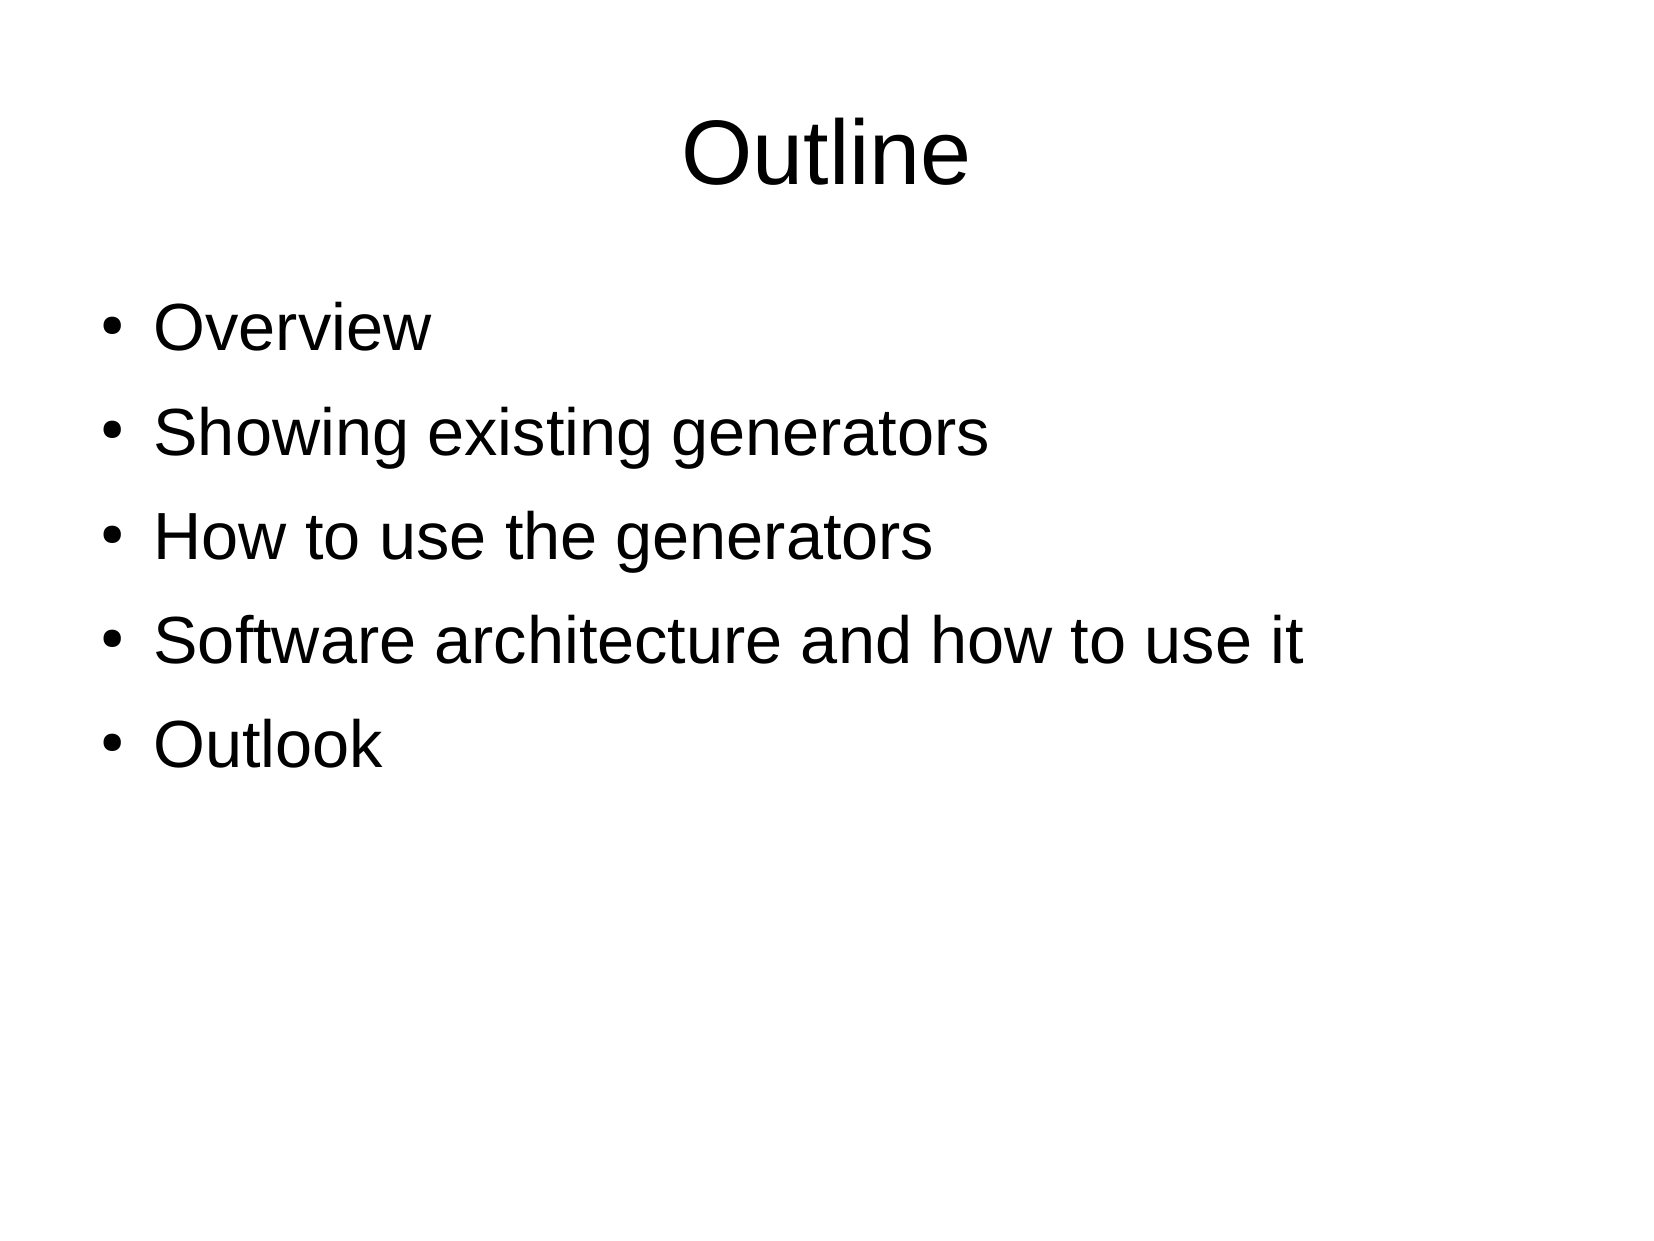

# Outline
Overview
Showing existing generators
How to use the generators
Software architecture and how to use it
Outlook